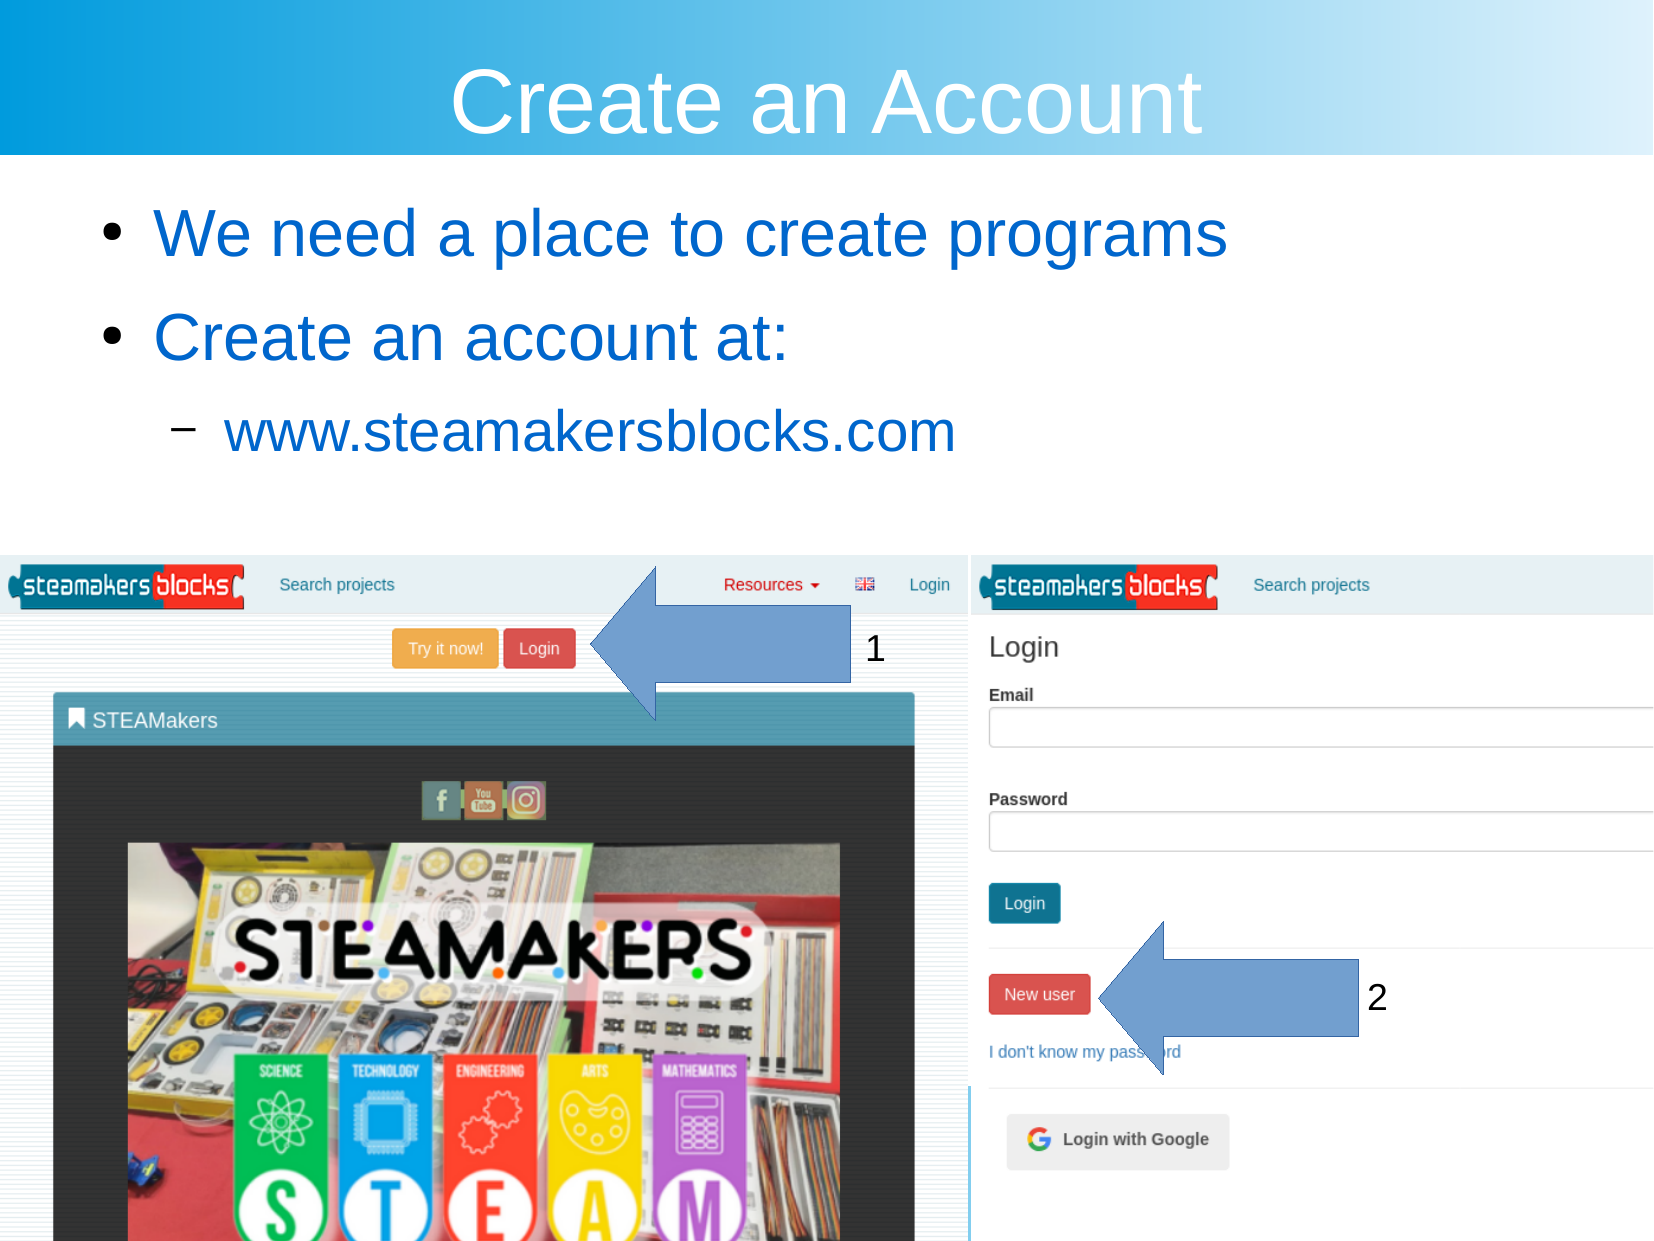

# Create an Account
We need a place to create programs
Create an account at:
www.steamakersblocks.com
1
2